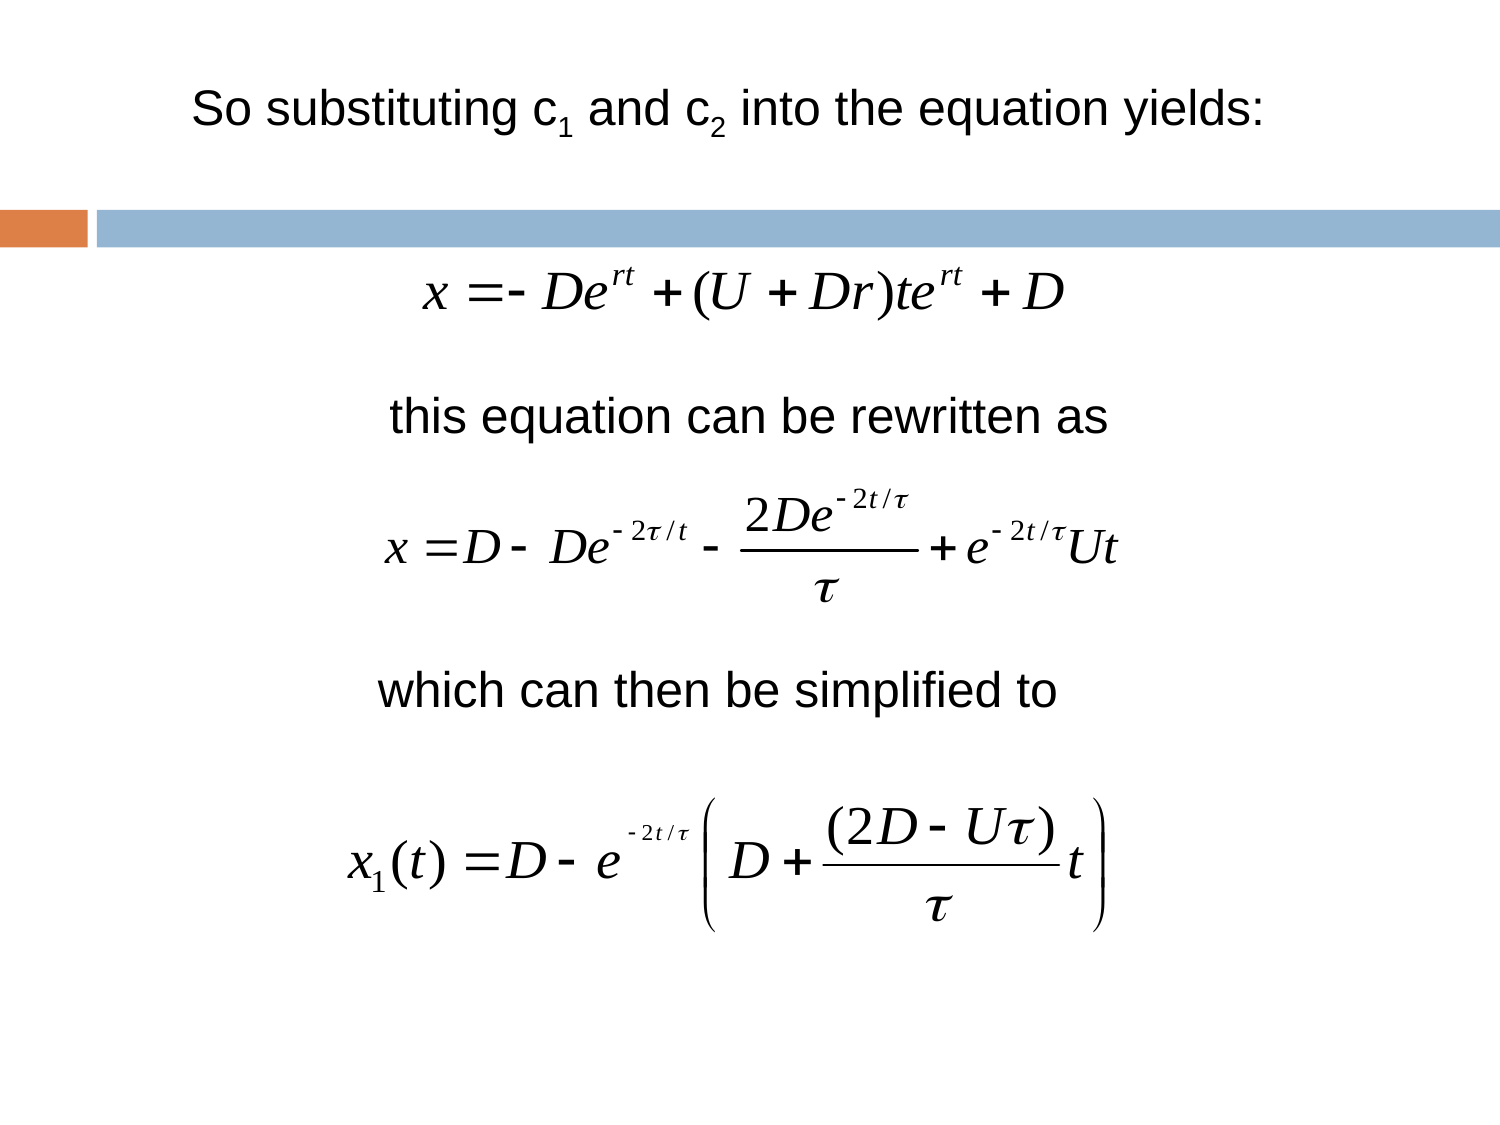

So substituting c1 and c2 into the equation yields:
this equation can be rewritten as
which can then be simplified to